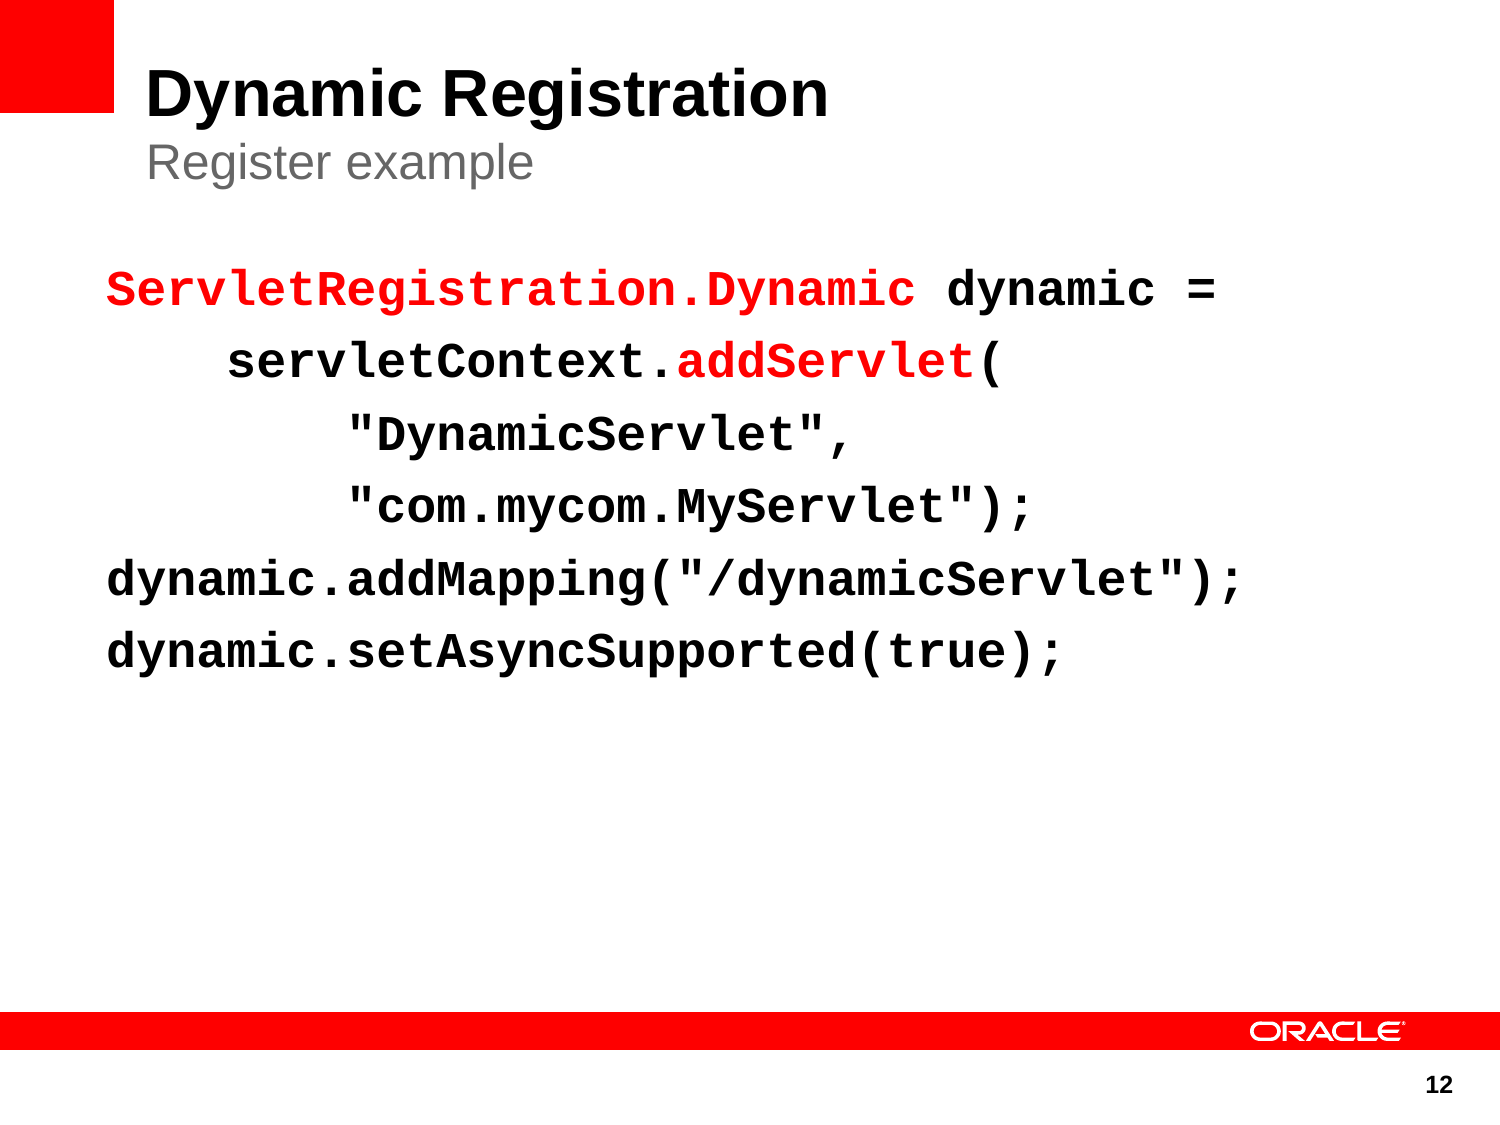

# Dynamic Registration Register example
ServletRegistration.Dynamic dynamic =
 servletContext.addServlet(
 "DynamicServlet",
 "com.mycom.MyServlet");
dynamic.addMapping("/dynamicServlet");
dynamic.setAsyncSupported(true);